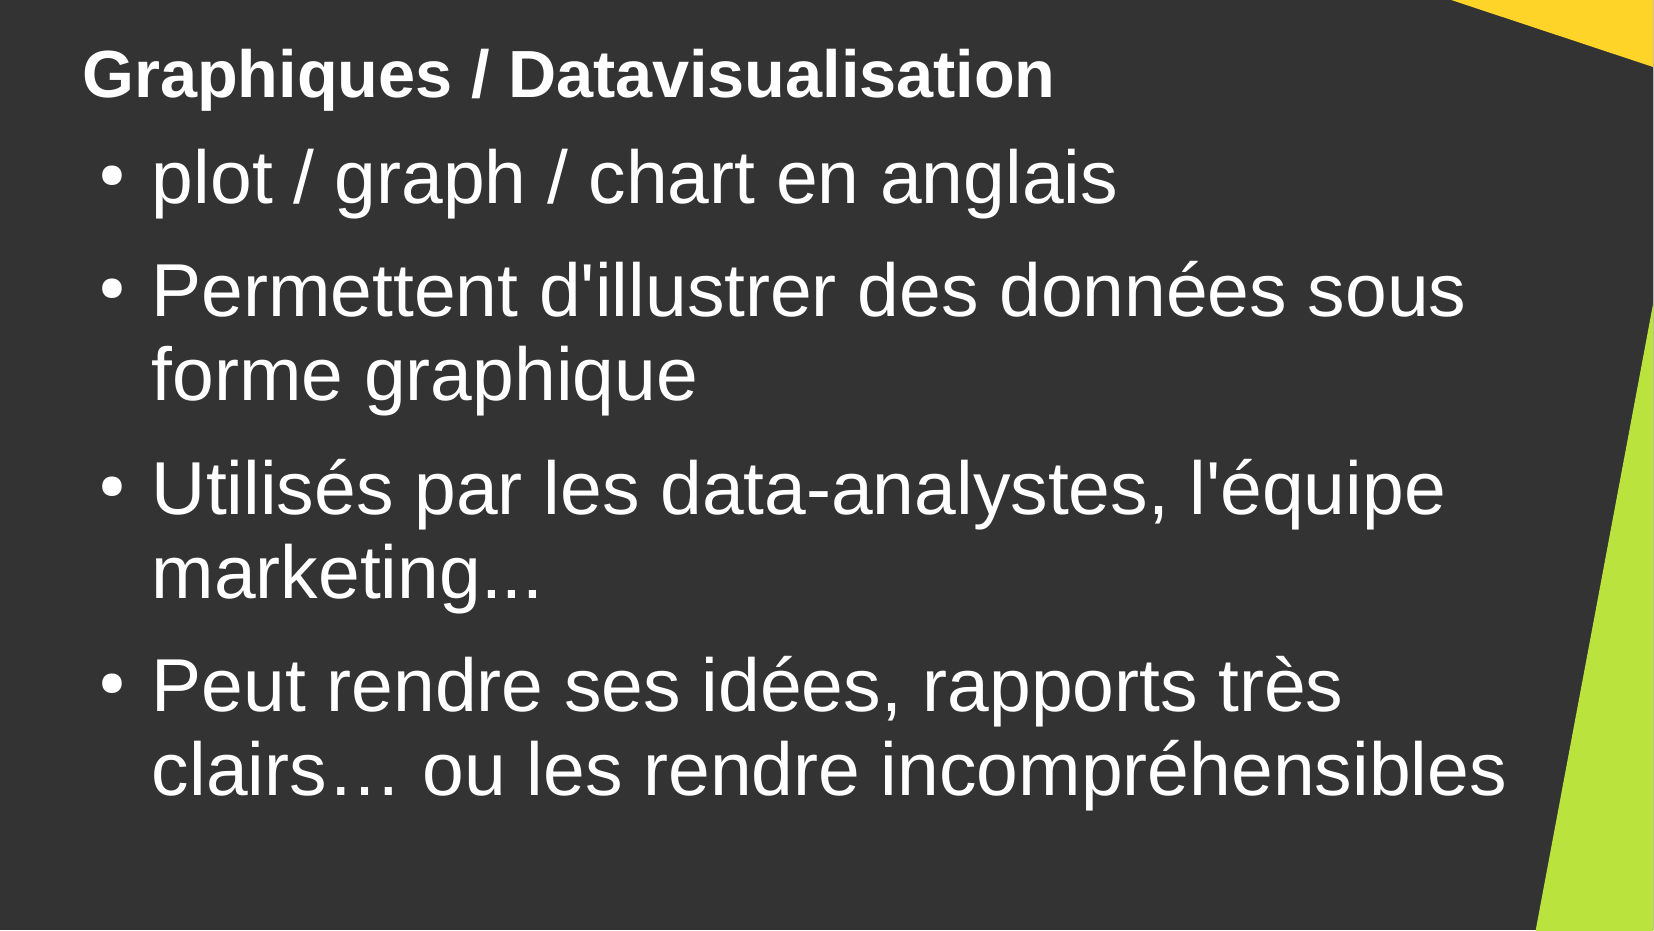

# Graphiques / Datavisualisation
plot / graph / chart en anglais
Permettent d'illustrer des données sous forme graphique
Utilisés par les data-analystes, l'équipe marketing...
Peut rendre ses idées, rapports très clairs… ou les rendre incompréhensibles